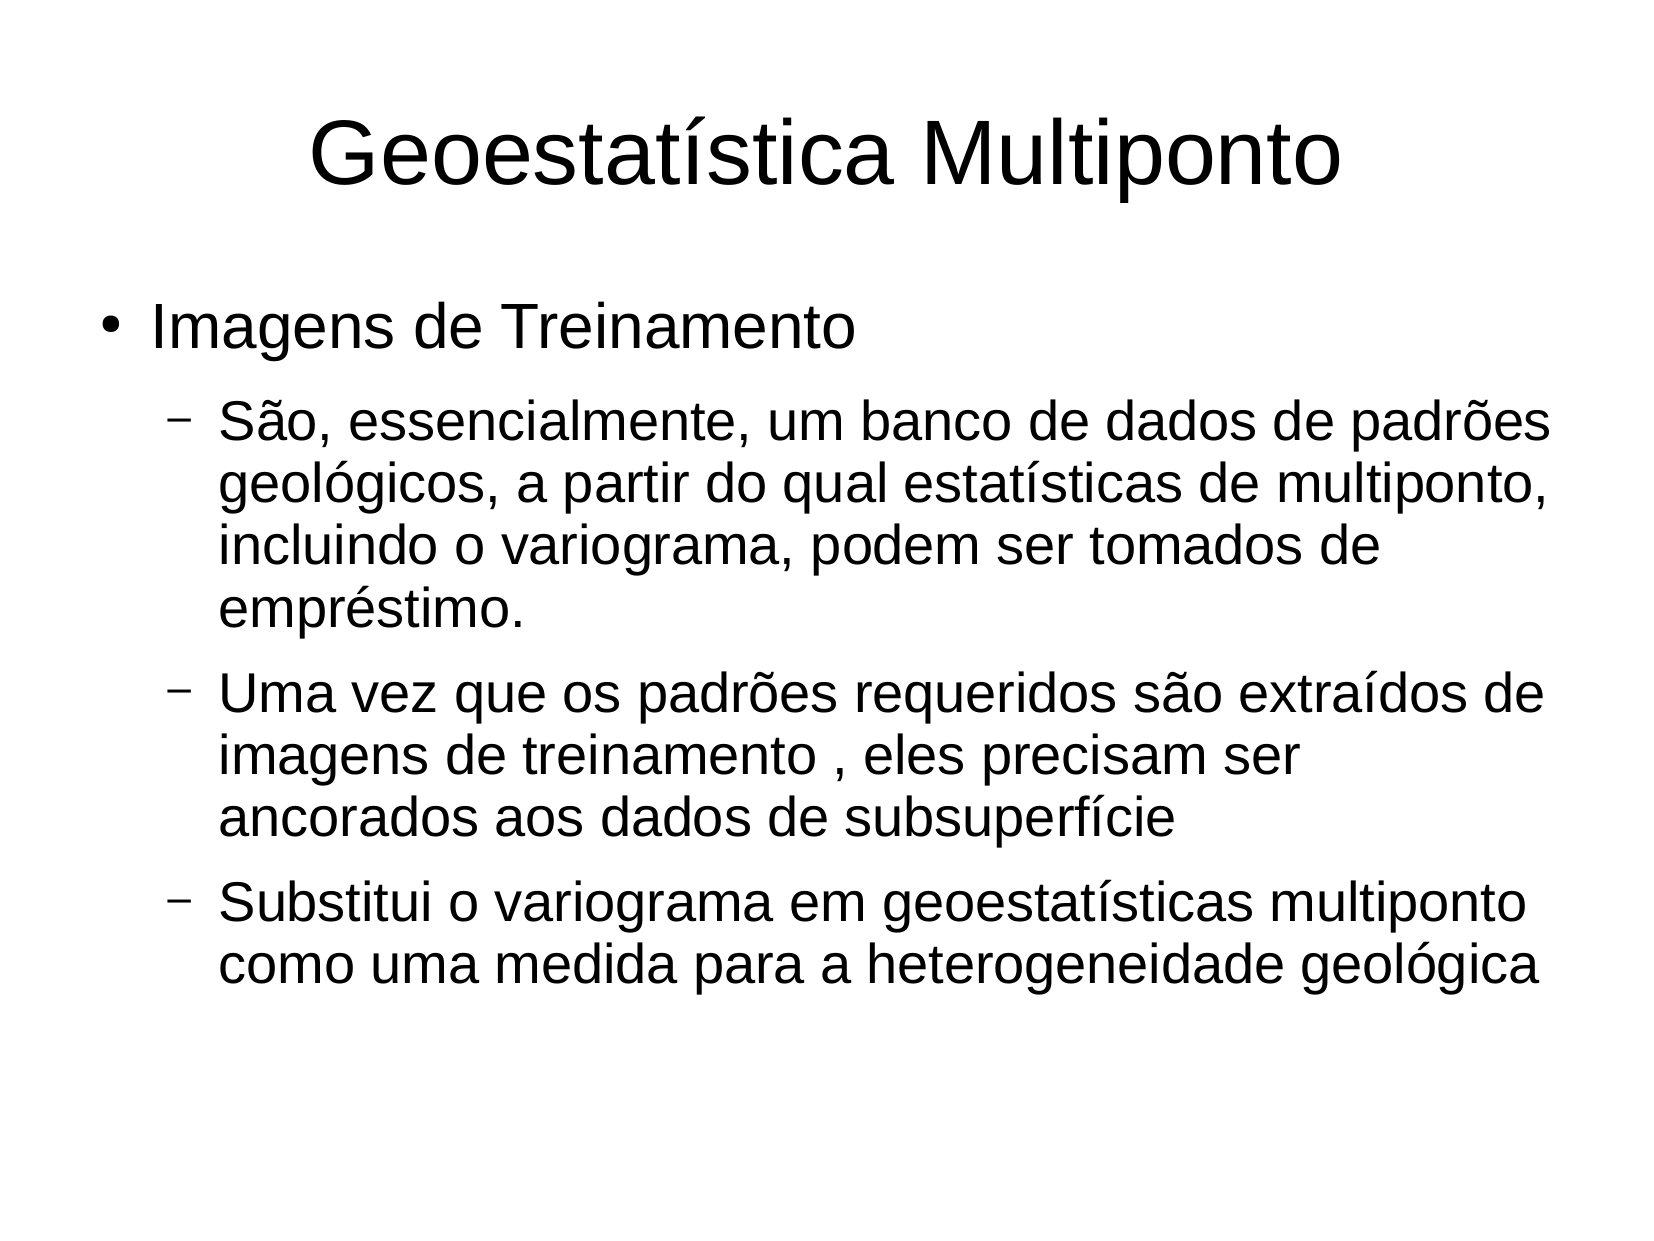

# Geoestatística Multiponto
Imagens de Treinamento
São, essencialmente, um banco de dados de padrões geológicos, a partir do qual estatísticas de multiponto, incluindo o variograma, podem ser tomados de empréstimo.
Uma vez que os padrões requeridos são extraídos de imagens de treinamento , eles precisam ser ancorados aos dados de subsuperfície
Substitui o variograma em geoestatísticas multiponto como uma medida para a heterogeneidade geológica